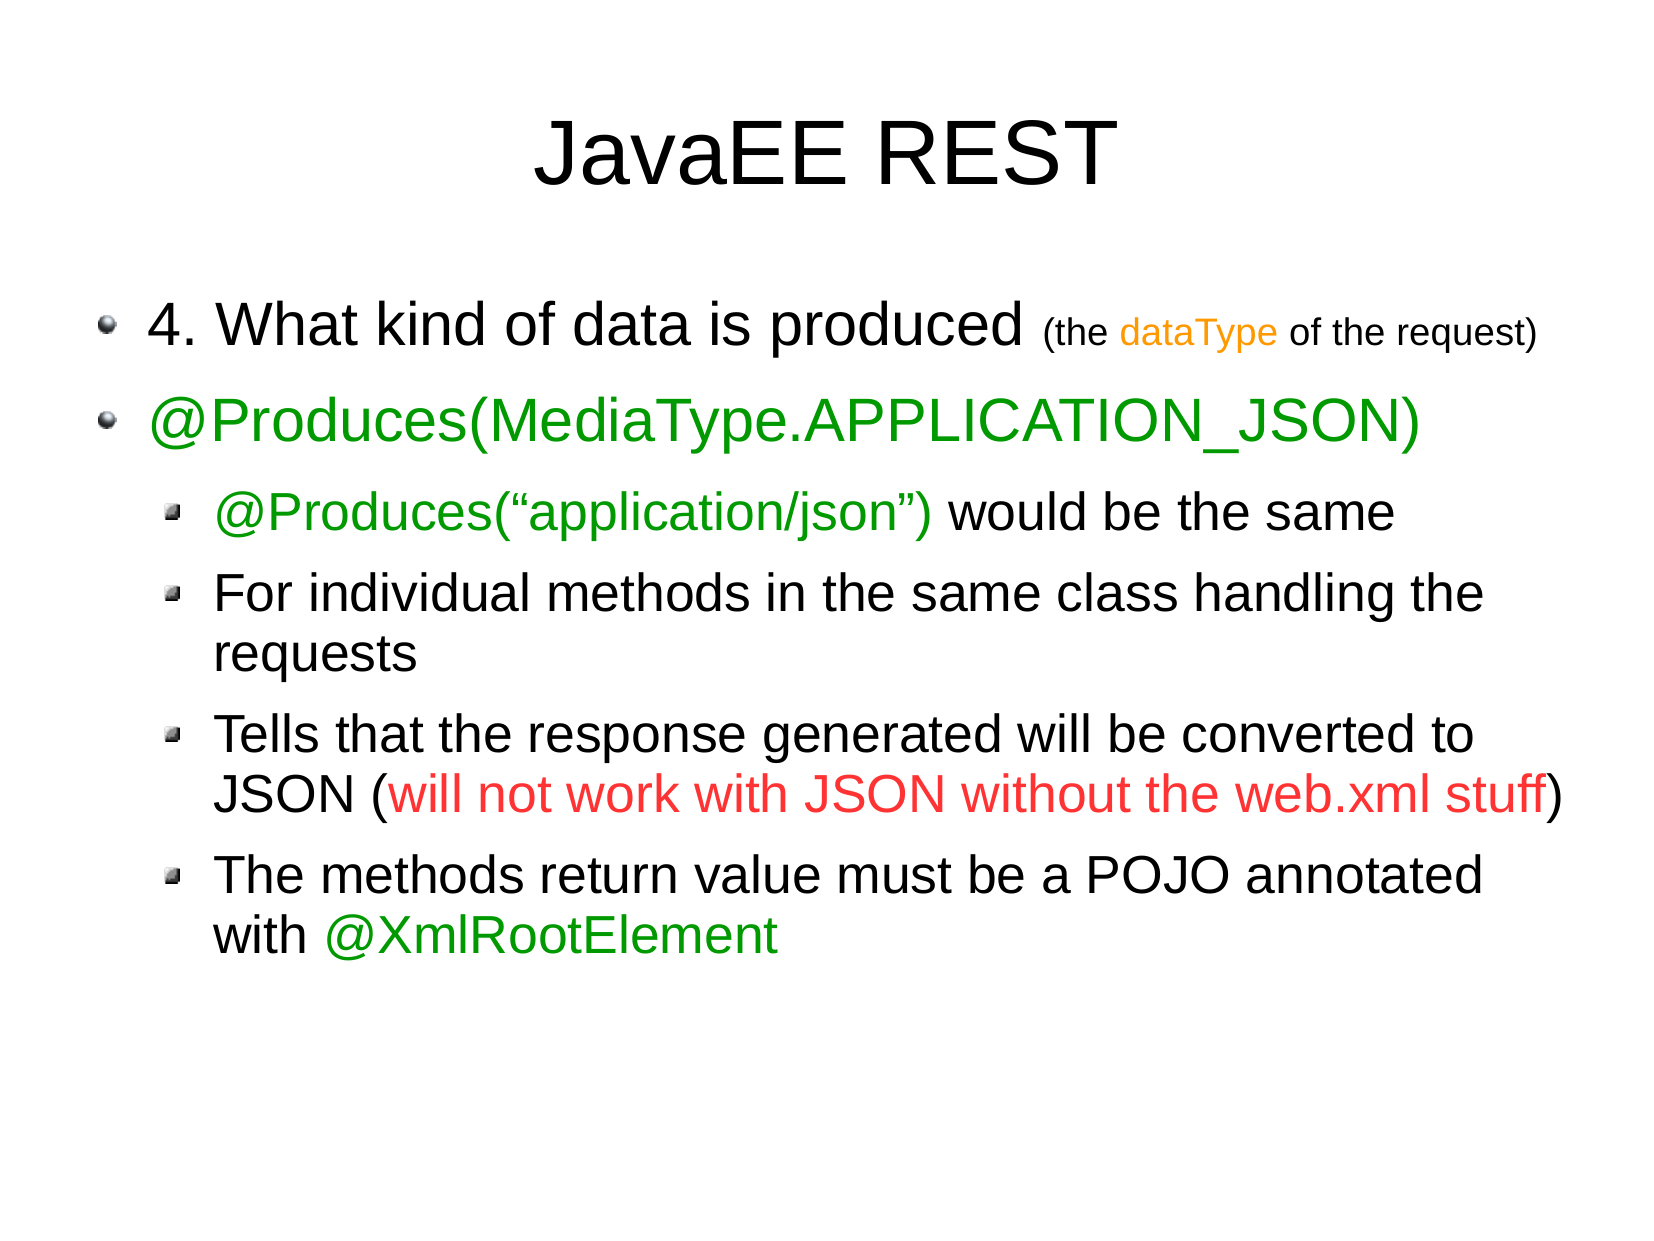

# JavaEE REST
4. What kind of data is produced (the dataType of the request)
@Produces(MediaType.APPLICATION_JSON)
@Produces(“application/json”) would be the same
For individual methods in the same class handling the requests
Tells that the response generated will be converted to JSON (will not work with JSON without the web.xml stuff)
The methods return value must be a POJO annotated with @XmlRootElement